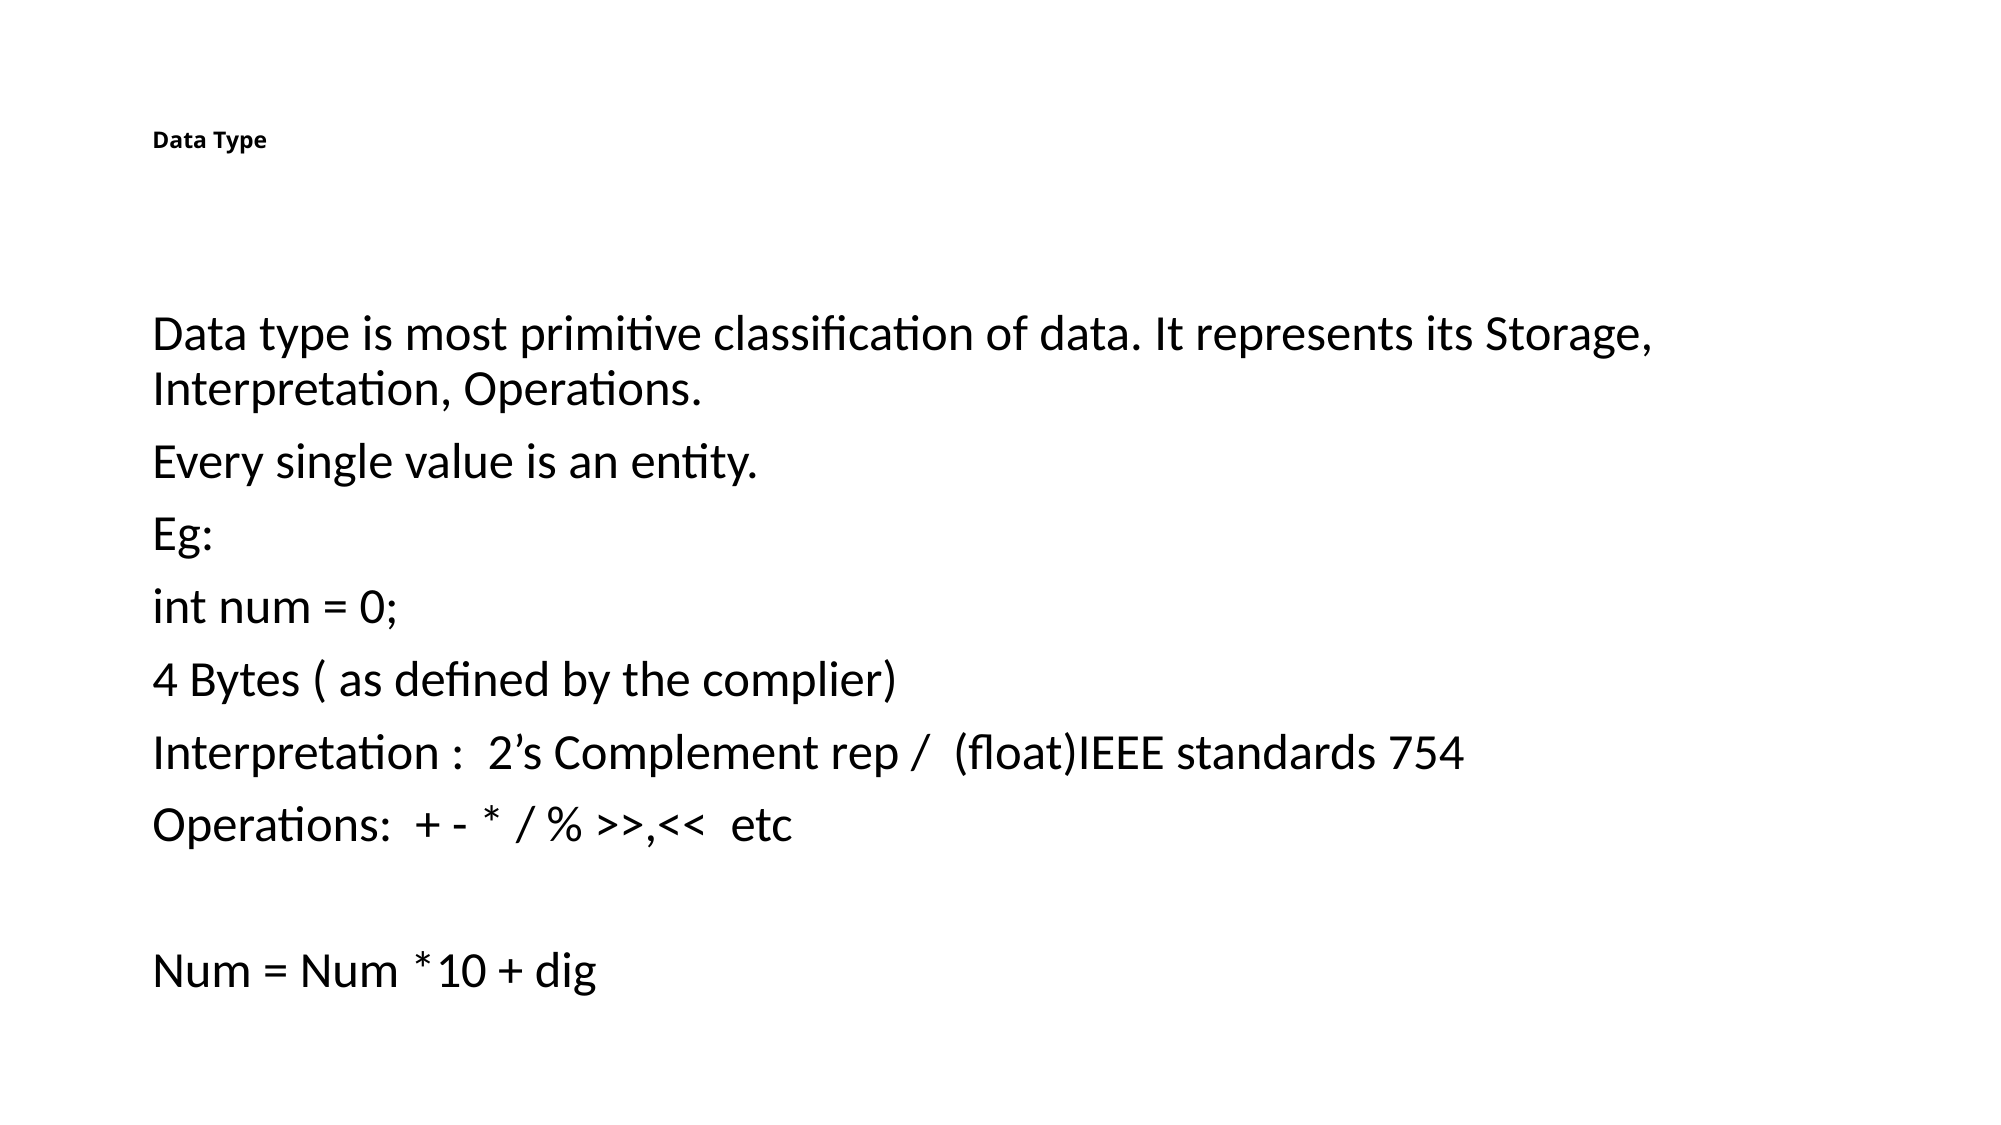

# Data Type
Data type is most primitive classification of data. It represents its Storage, Interpretation, Operations.
Every single value is an entity.
Eg:
int num = 0;
4 Bytes ( as defined by the complier)
Interpretation : 2’s Complement rep / (float)IEEE standards 754
Operations: + - * / % >>,<< etc
Num = Num *10 + dig